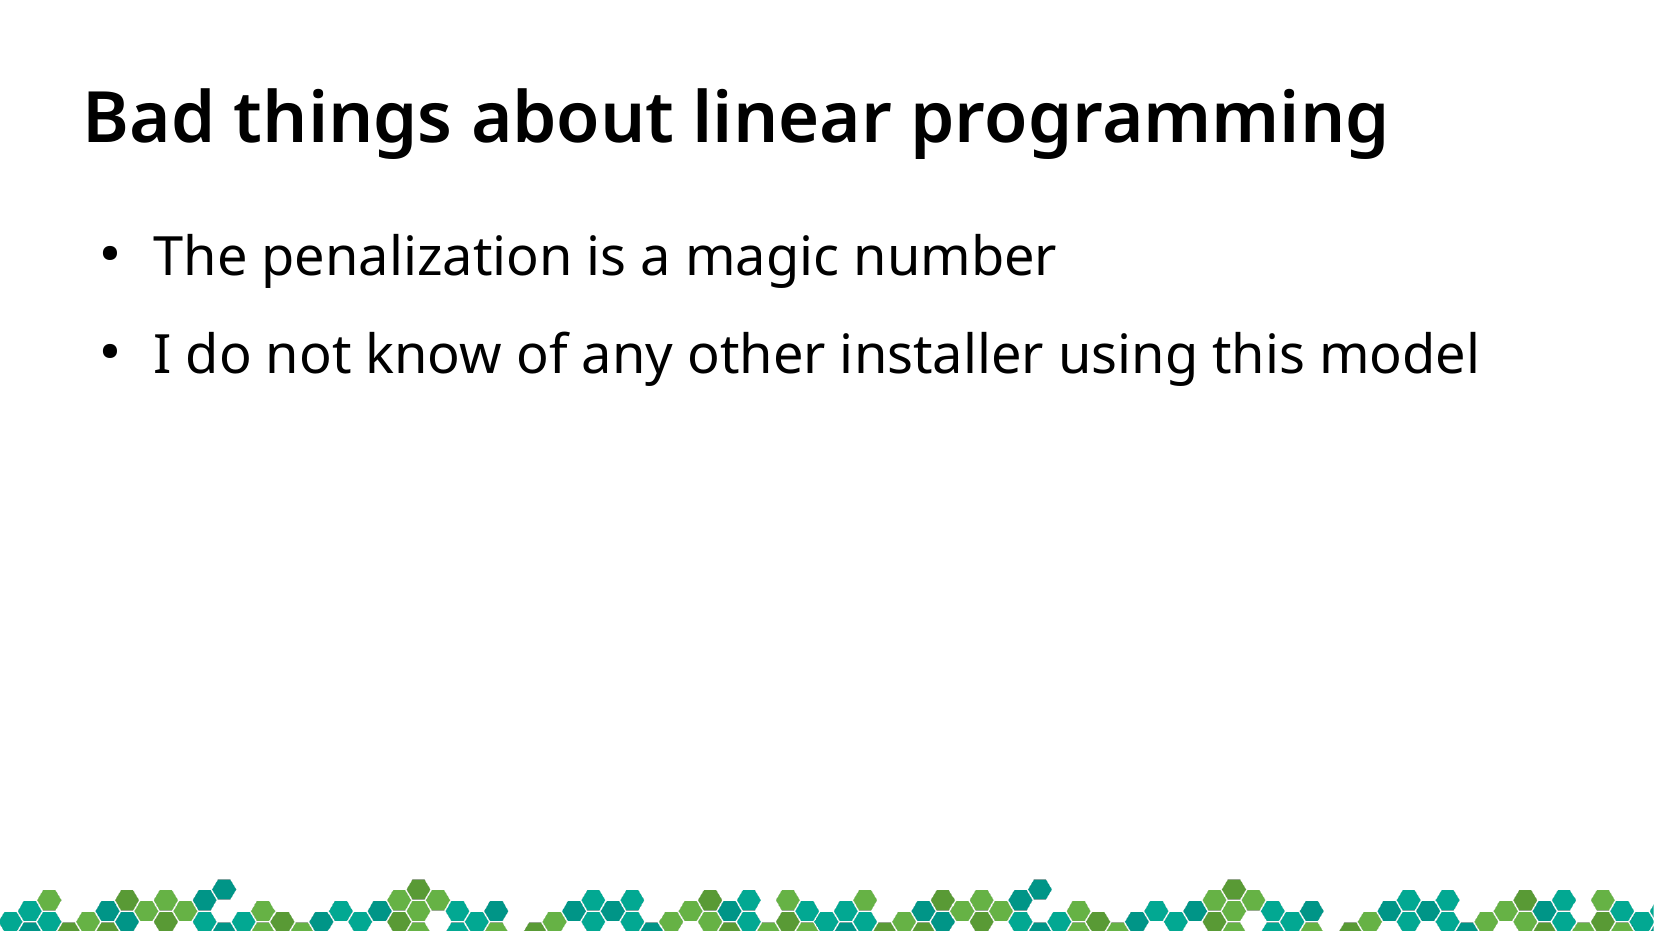

# Bad things about linear programming
The penalization is a magic number
I do not know of any other installer using this model